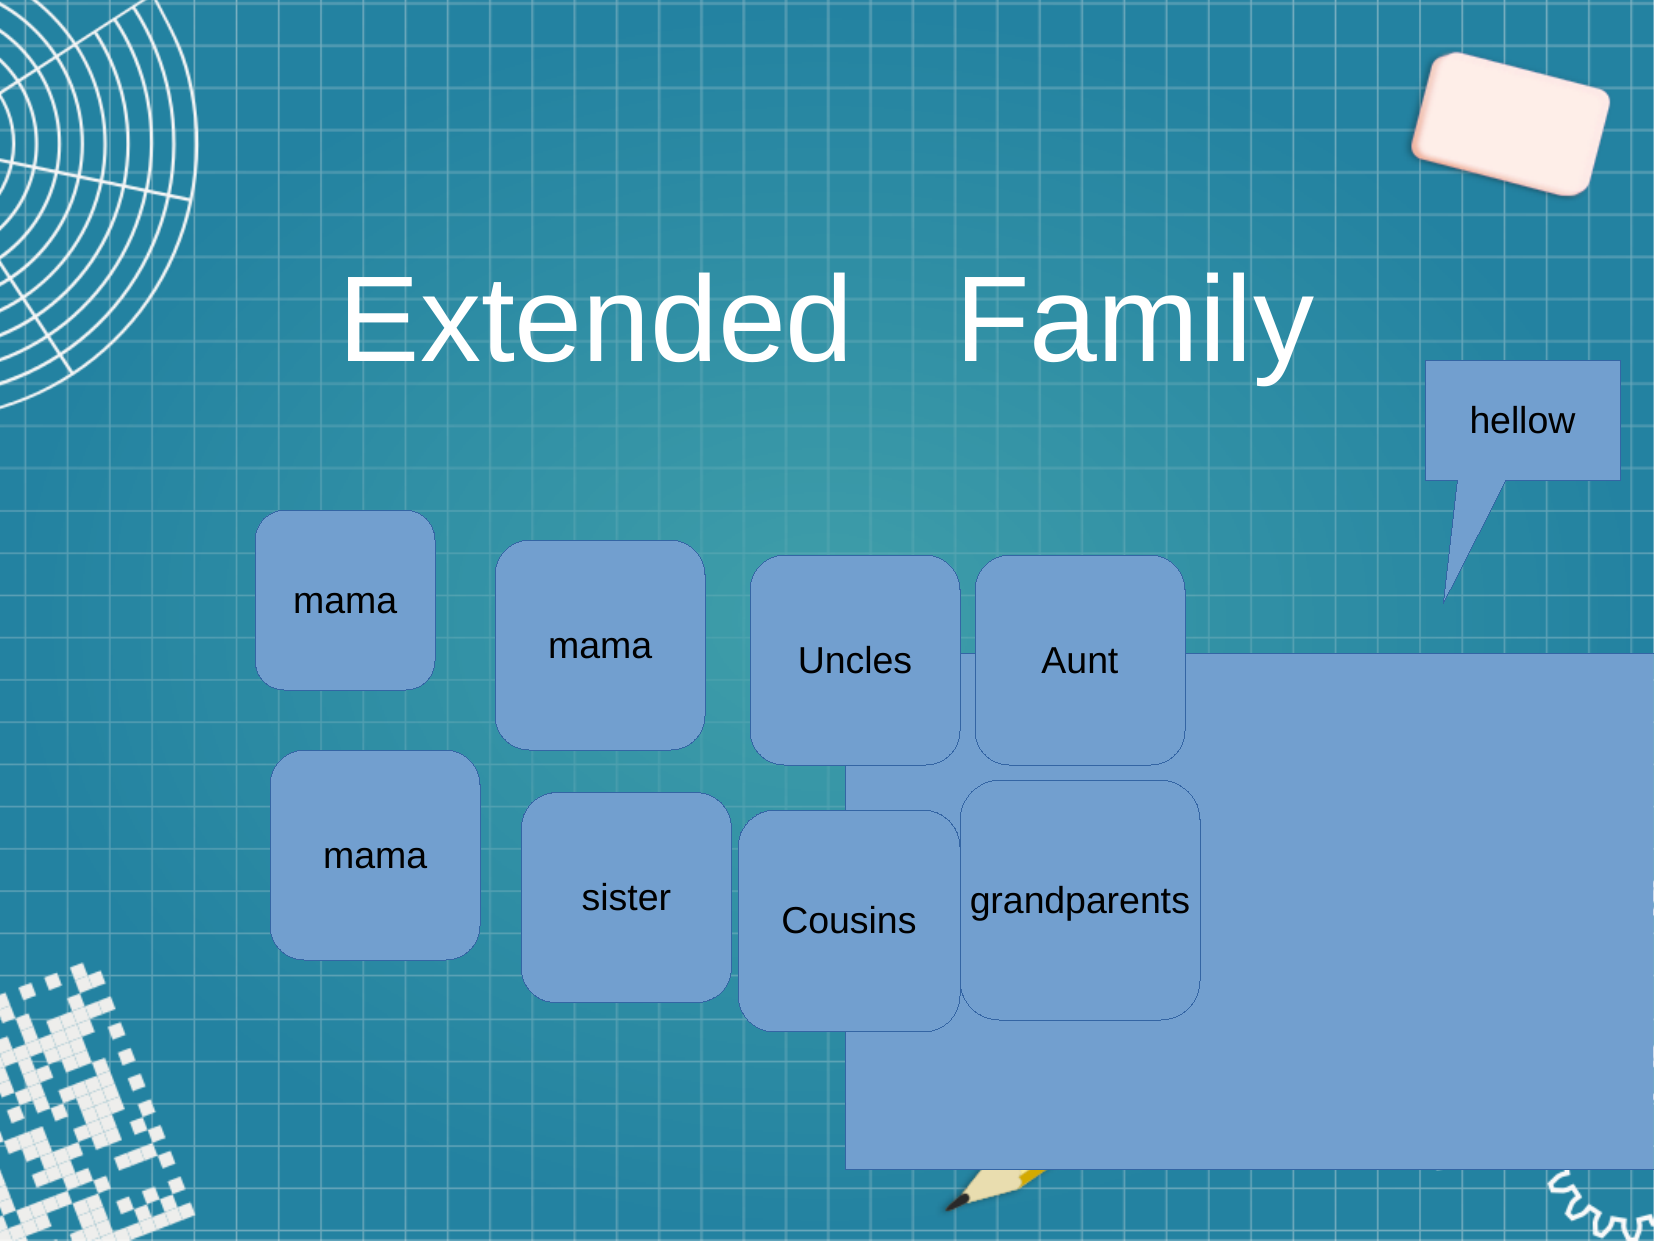

# Extended Family
hellow
mama
mama
Uncles
Aunt
mama
grandparents
sister
Cousins